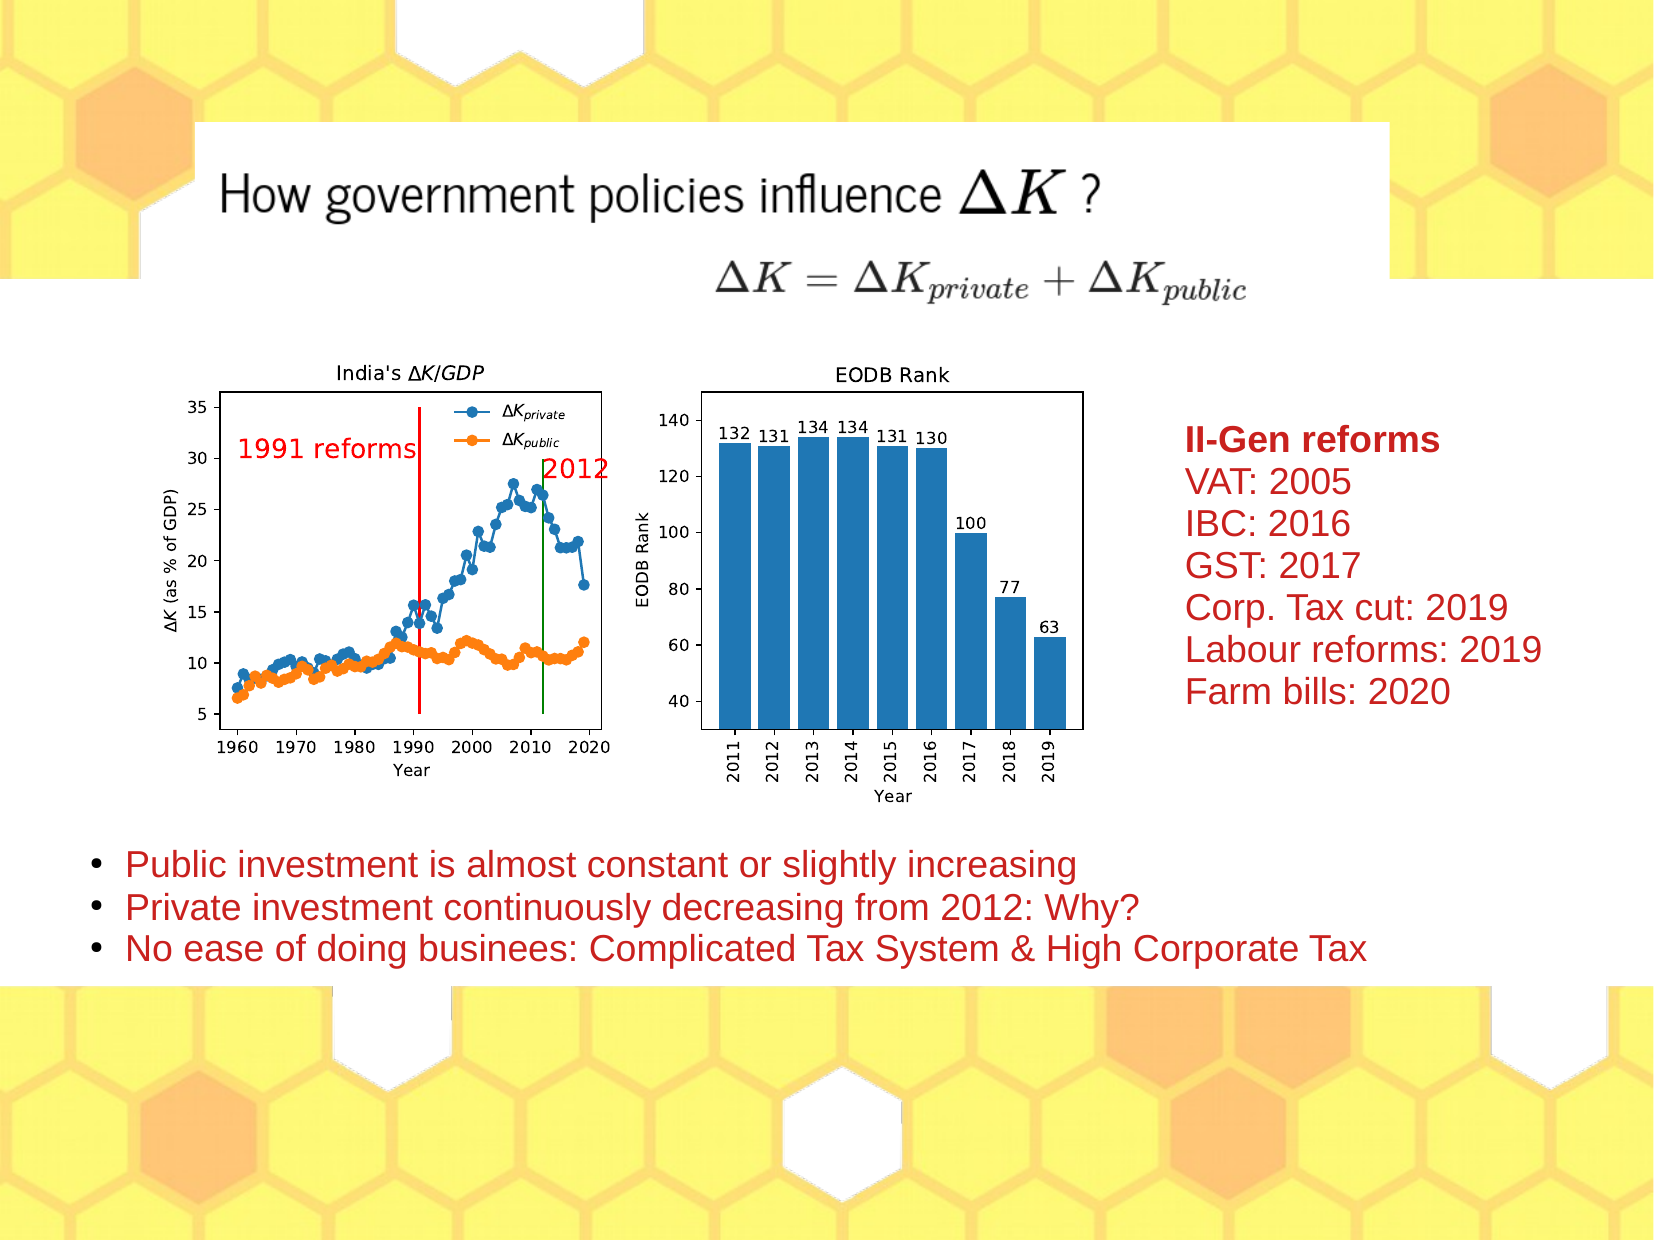

II-Gen reforms
VAT: 2005
IBC: 2016
GST: 2017
Corp. Tax cut: 2019
Labour reforms: 2019
Farm bills: 2020
Public investment is almost constant or slightly increasing
Private investment continuously decreasing from 2012: Why?
No ease of doing businees: Complicated Tax System & High Corporate Tax